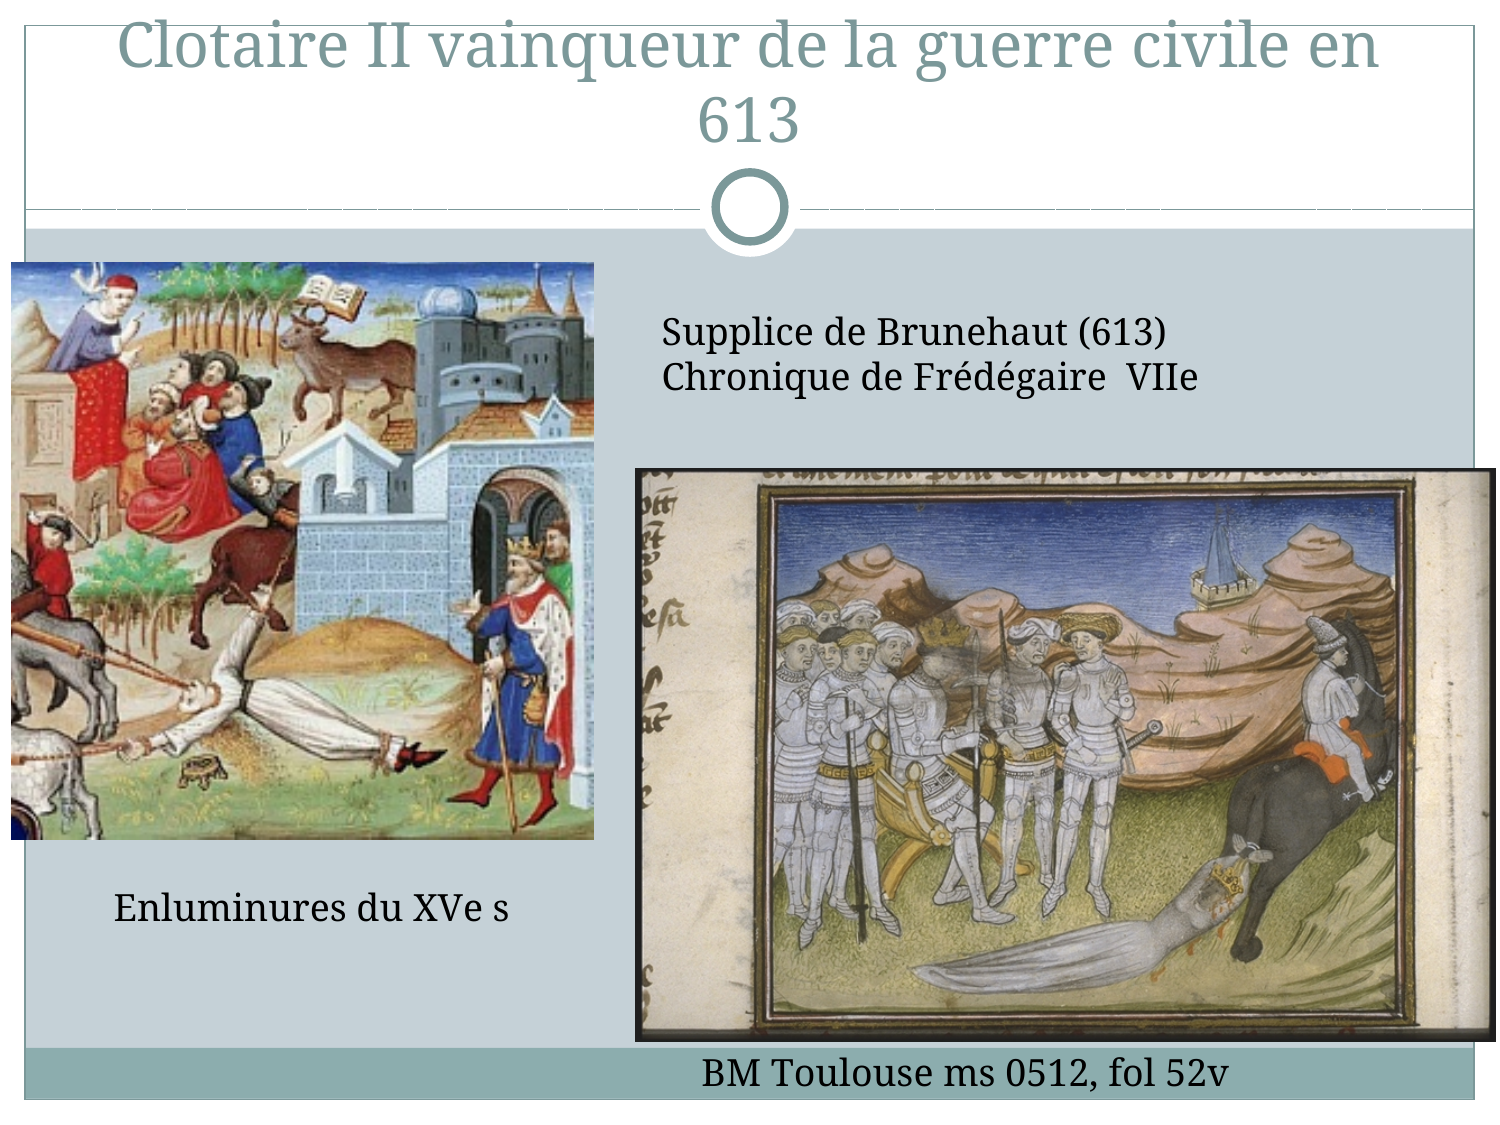

# Clotaire II vainqueur de la guerre civile en 613
Supplice de Brunehaut (613)
Chronique de Frédégaire VIIe
Enluminures du XVe s
BM Toulouse ms 0512, fol 52v